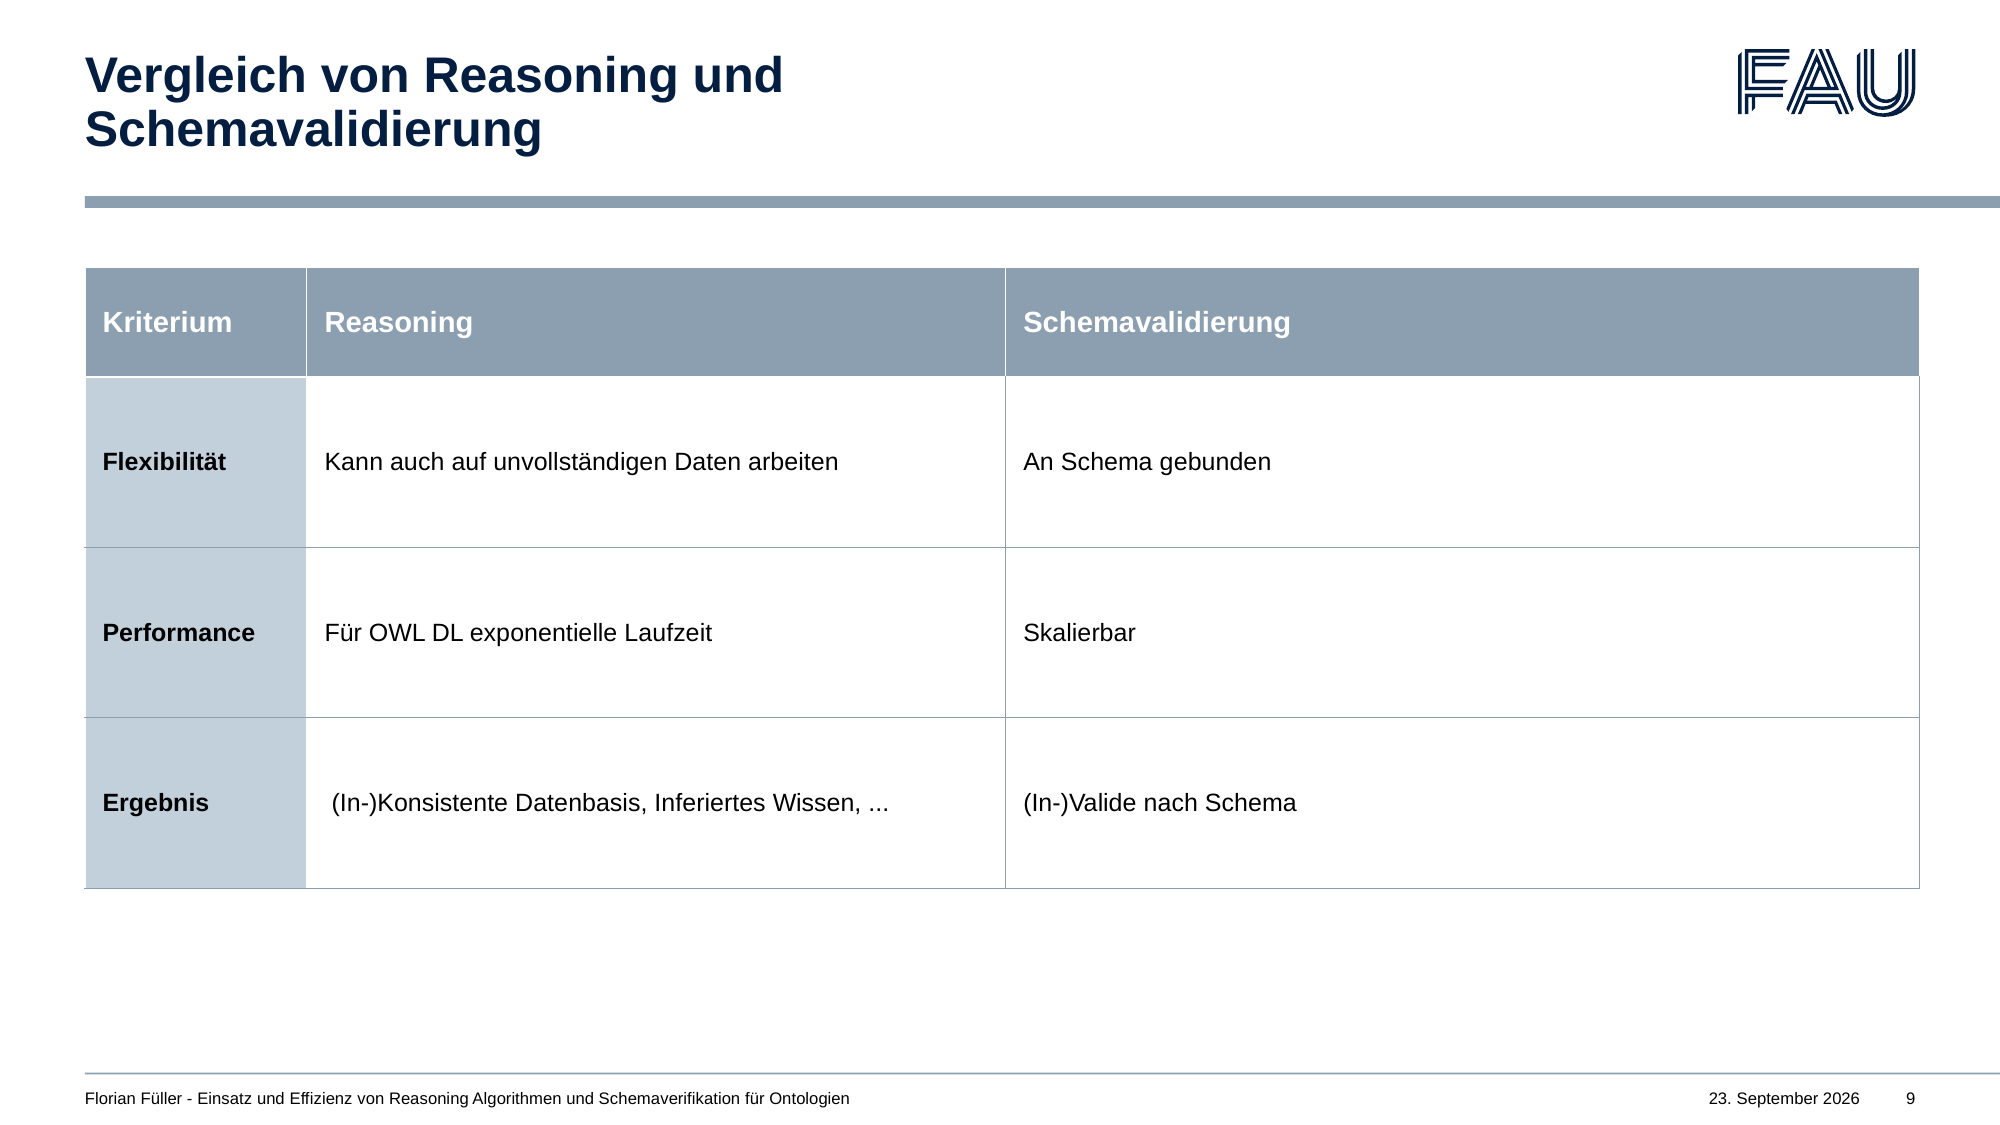

# Vergleich von Reasoning und Schemavalidierung
| Kriterium | Reasoning | Schemavalidierung |
| --- | --- | --- |
| Flexibilität | Kann auch auf unvollständigen Daten arbeiten | An Schema gebunden |
| Performance | Für OWL DL exponentielle Laufzeit | Skalierbar |
| Ergebnis | (In-)Konsistente Datenbasis, Inferiertes Wissen, ... | (In-)Valide nach Schema |
Florian Füller - Einsatz und Effizienz von Reasoning Algorithmen und Schemaverifikation für Ontologien